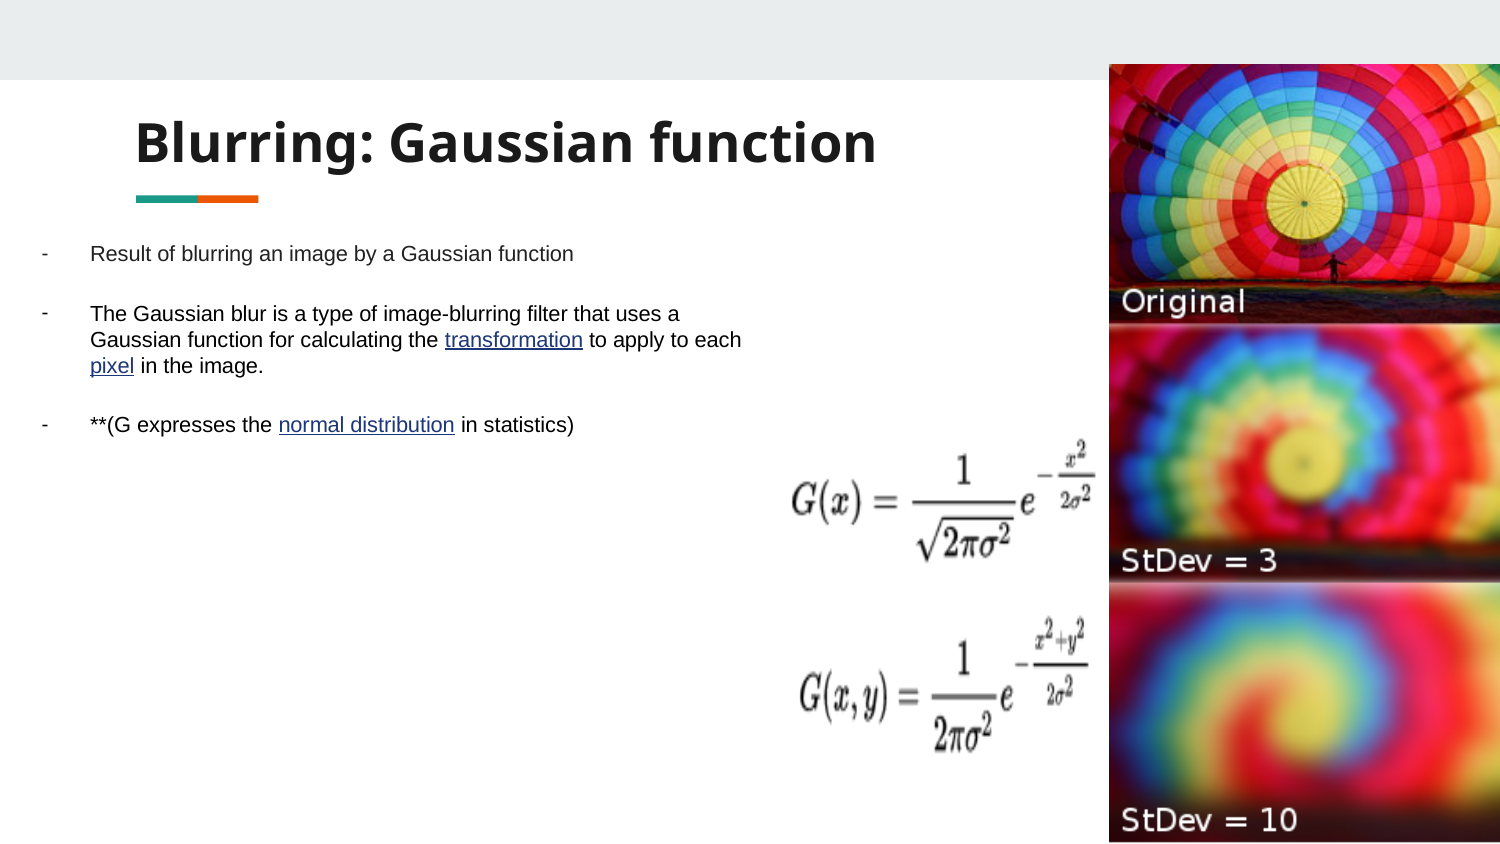

# Blurring: Gaussian function
Result of blurring an image by a Gaussian function
The Gaussian blur is a type of image-blurring filter that uses a Gaussian function for calculating the transformation to apply to each pixel in the image.
**(G expresses the normal distribution in statistics)